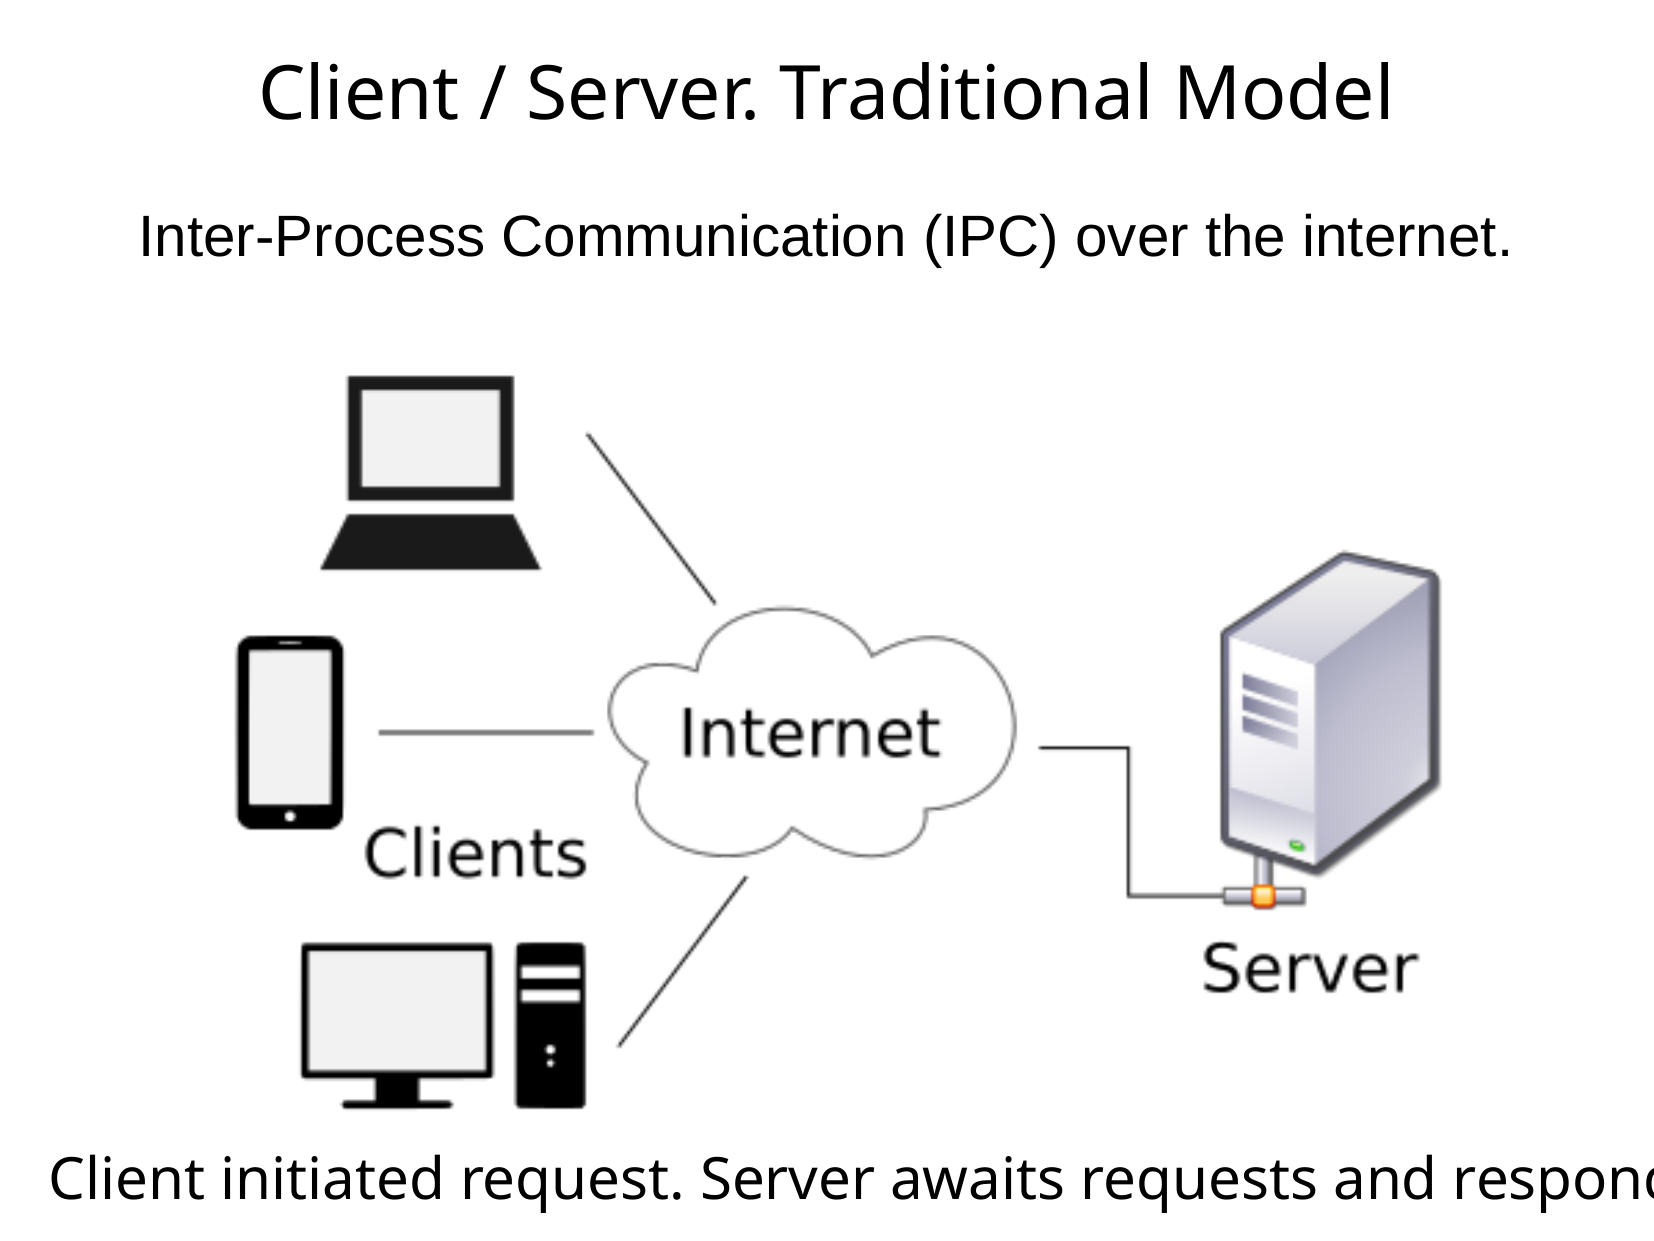

# Client / Server. Traditional Model
Inter-Process Communication (IPC) over the internet.
Client initiated request. Server awaits requests and responds.